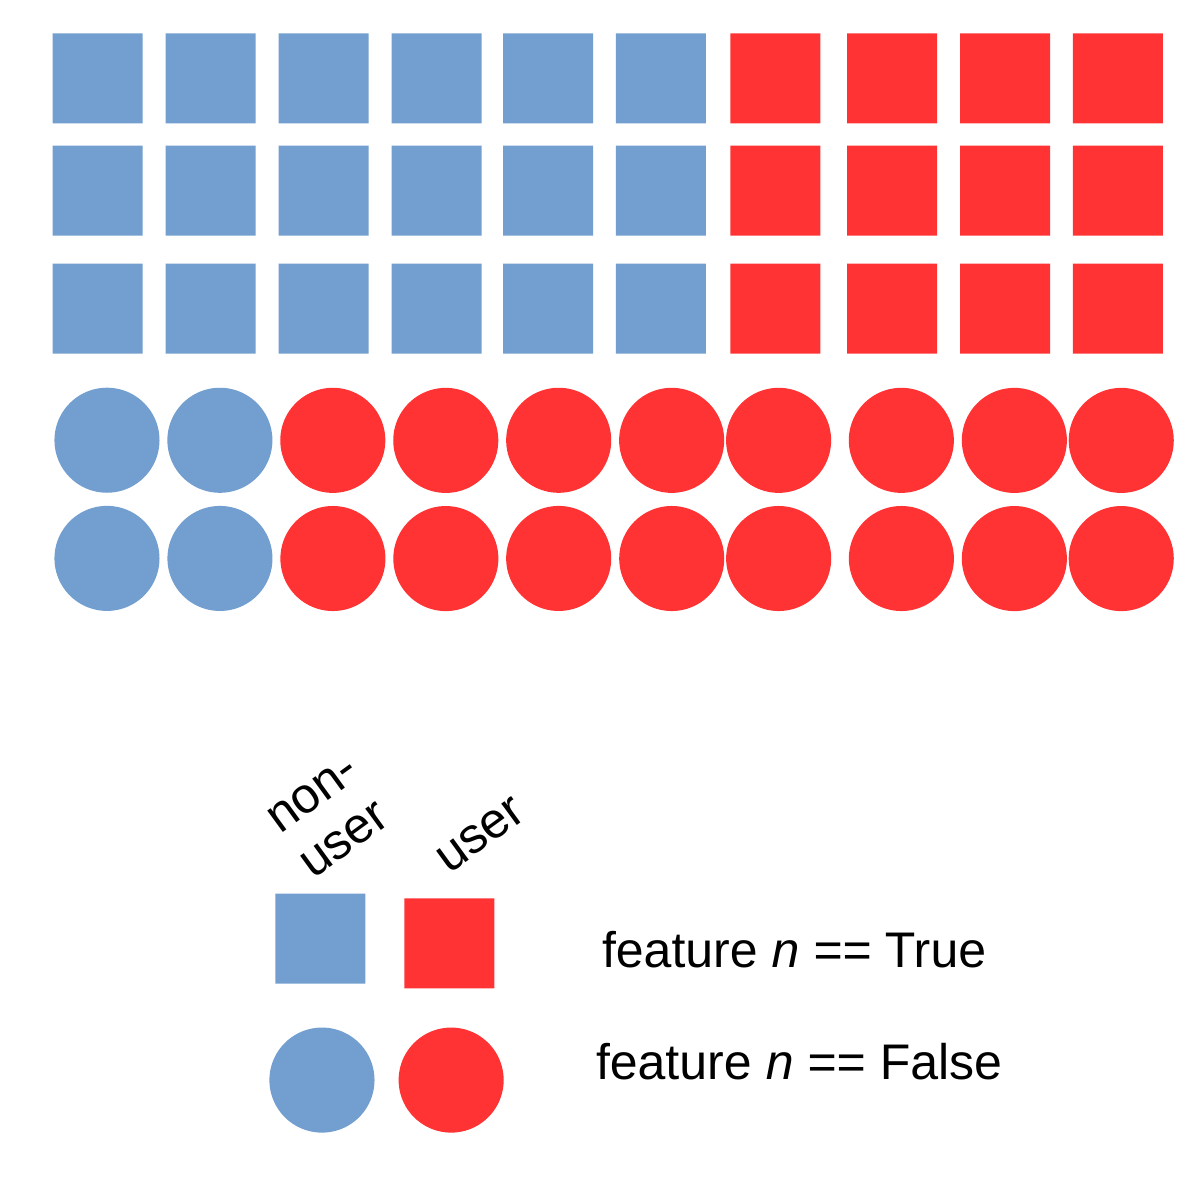

non-user
feature n == True
feature n == False
user